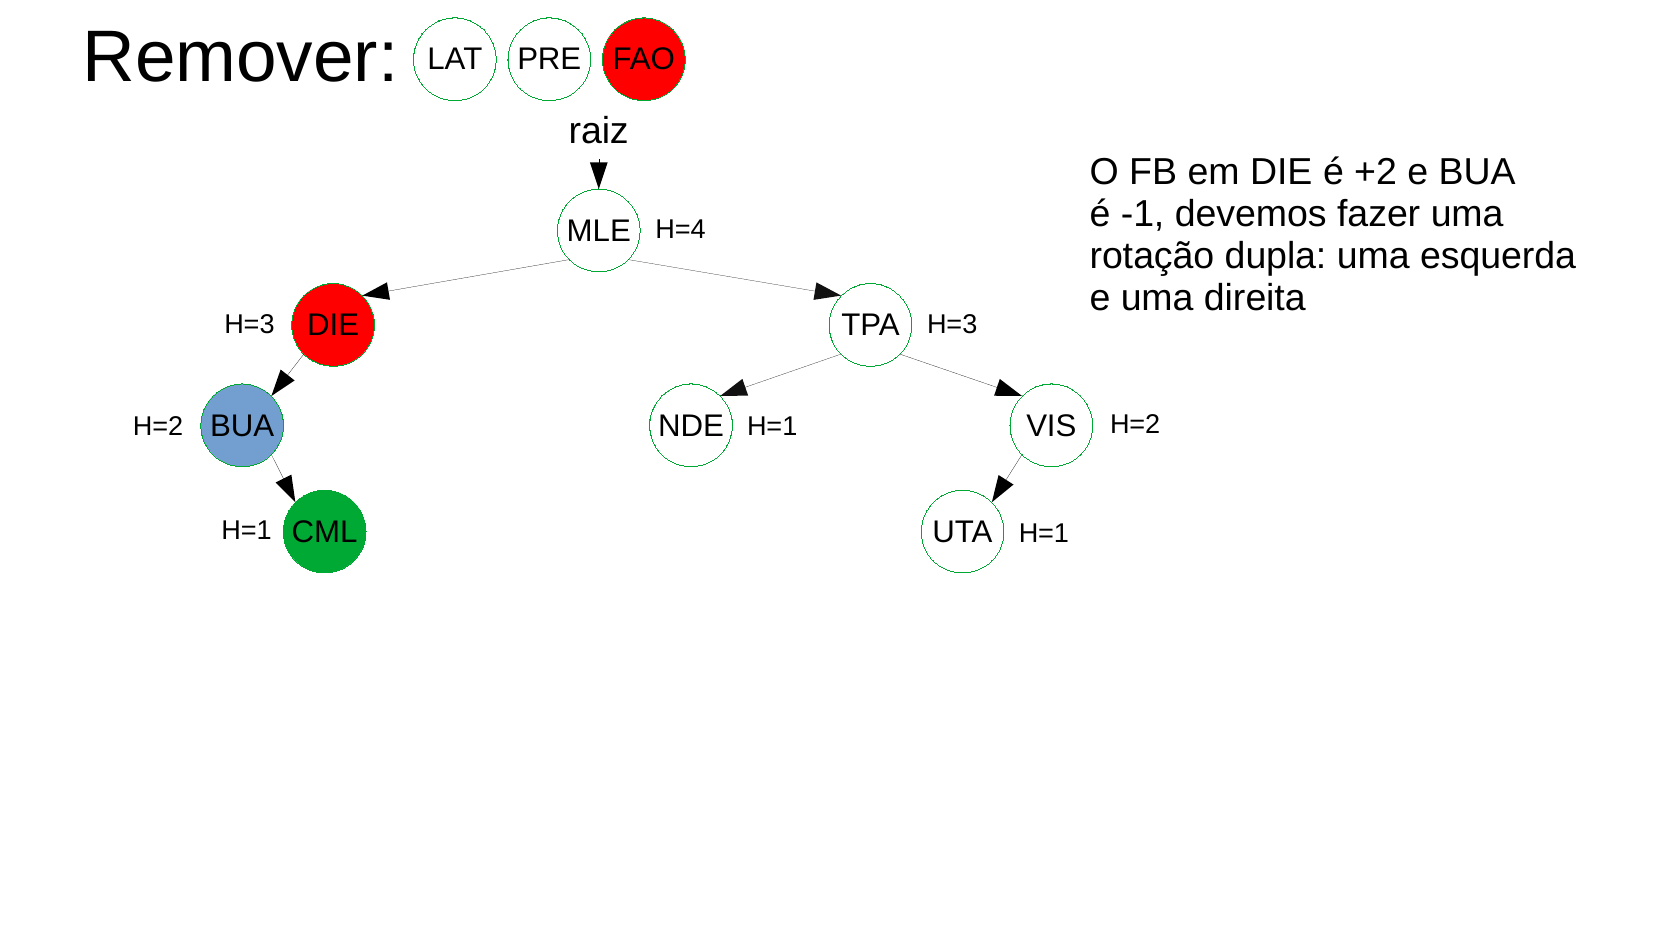

# Remover:
LAT
PRE
LAT
PRE
FAO
FAO
raiz
O FB em DIE é +2 e BUA
é -1, devemos fazer uma
rotação dupla: uma esquerda
e uma direita
MLE
H=4
TPA
DIE
TPA
H=3
H=3
NDE
VIS
BUA
NDE
VIS
H=2
H=2
H=1
CML
UTA
H=1
H=1